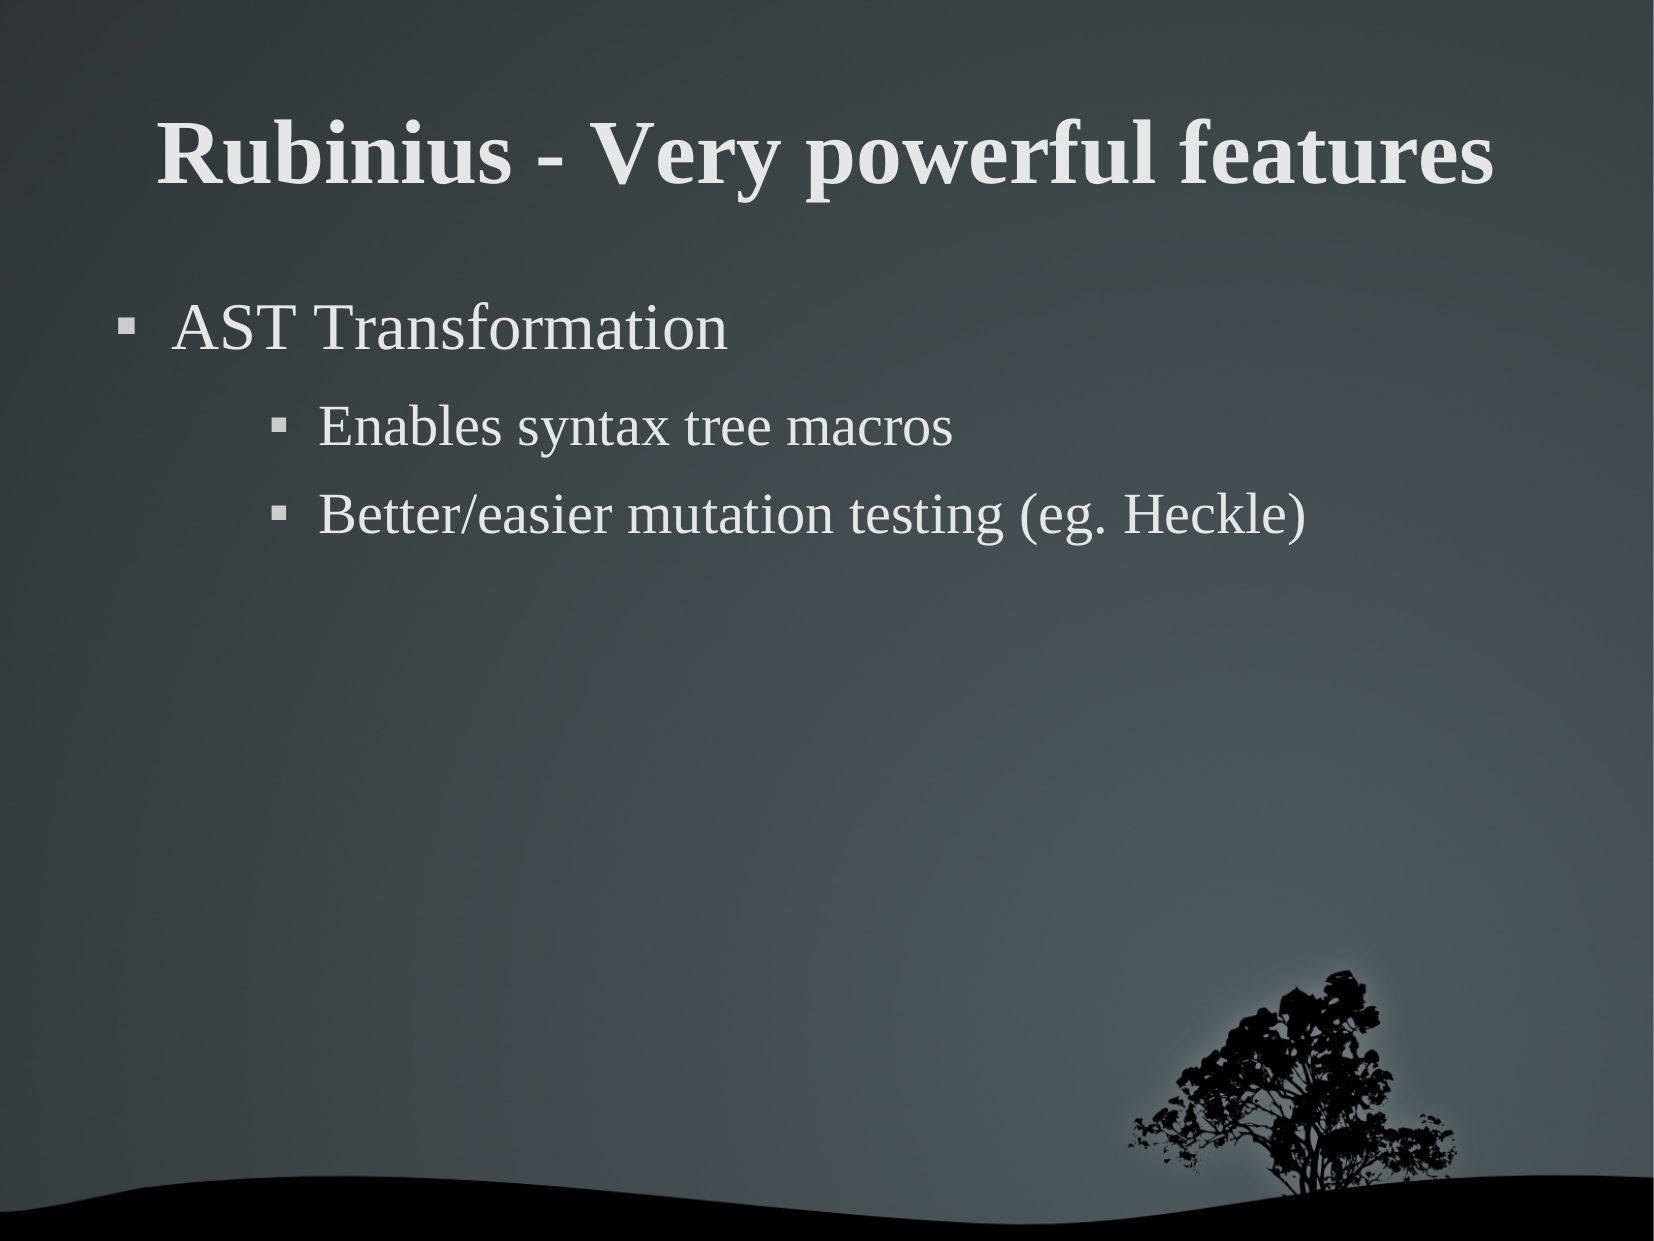

# Rubinius - Very powerful features
AST Transformation
Enables syntax tree macros
Better/easier mutation testing (eg. Heckle)